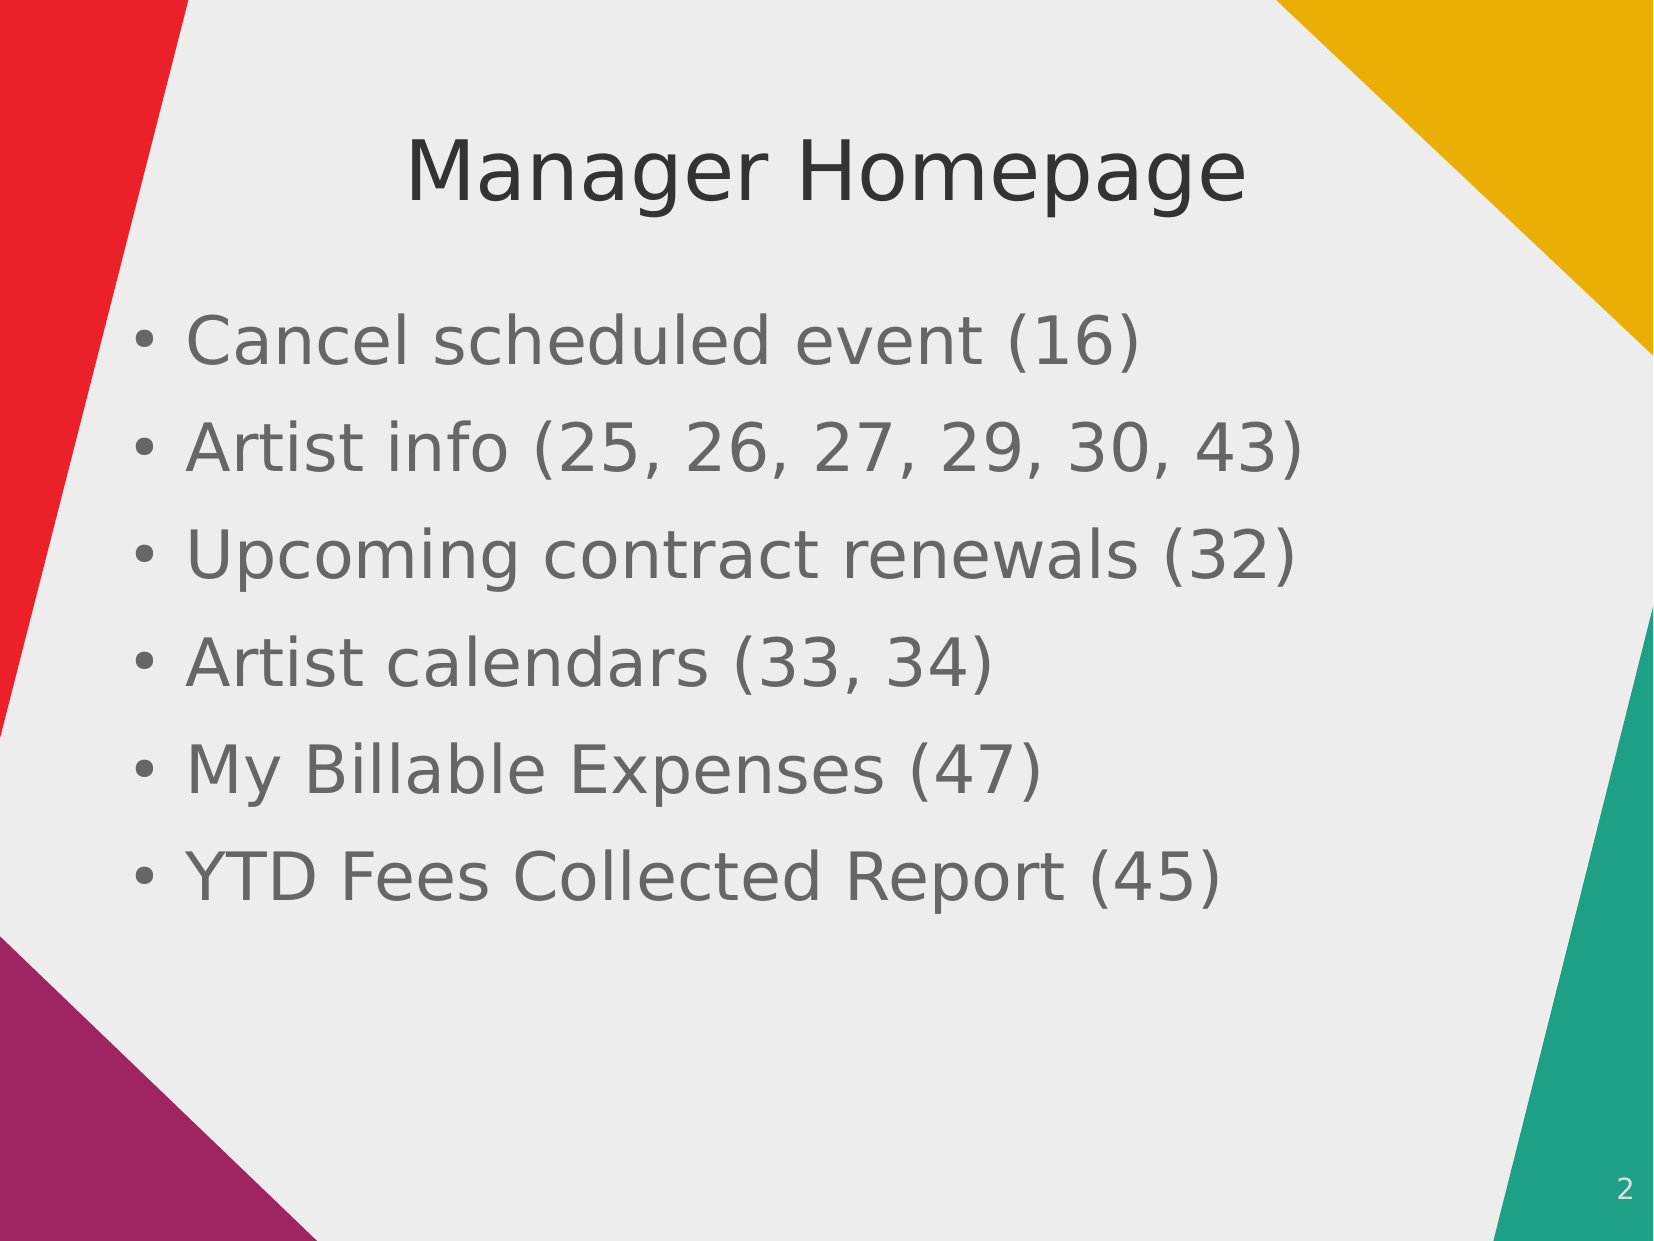

# Manager Homepage
Cancel scheduled event (16)
Artist info (25, 26, 27, 29, 30, 43)
Upcoming contract renewals (32)
Artist calendars (33, 34)
My Billable Expenses (47)
YTD Fees Collected Report (45)
2